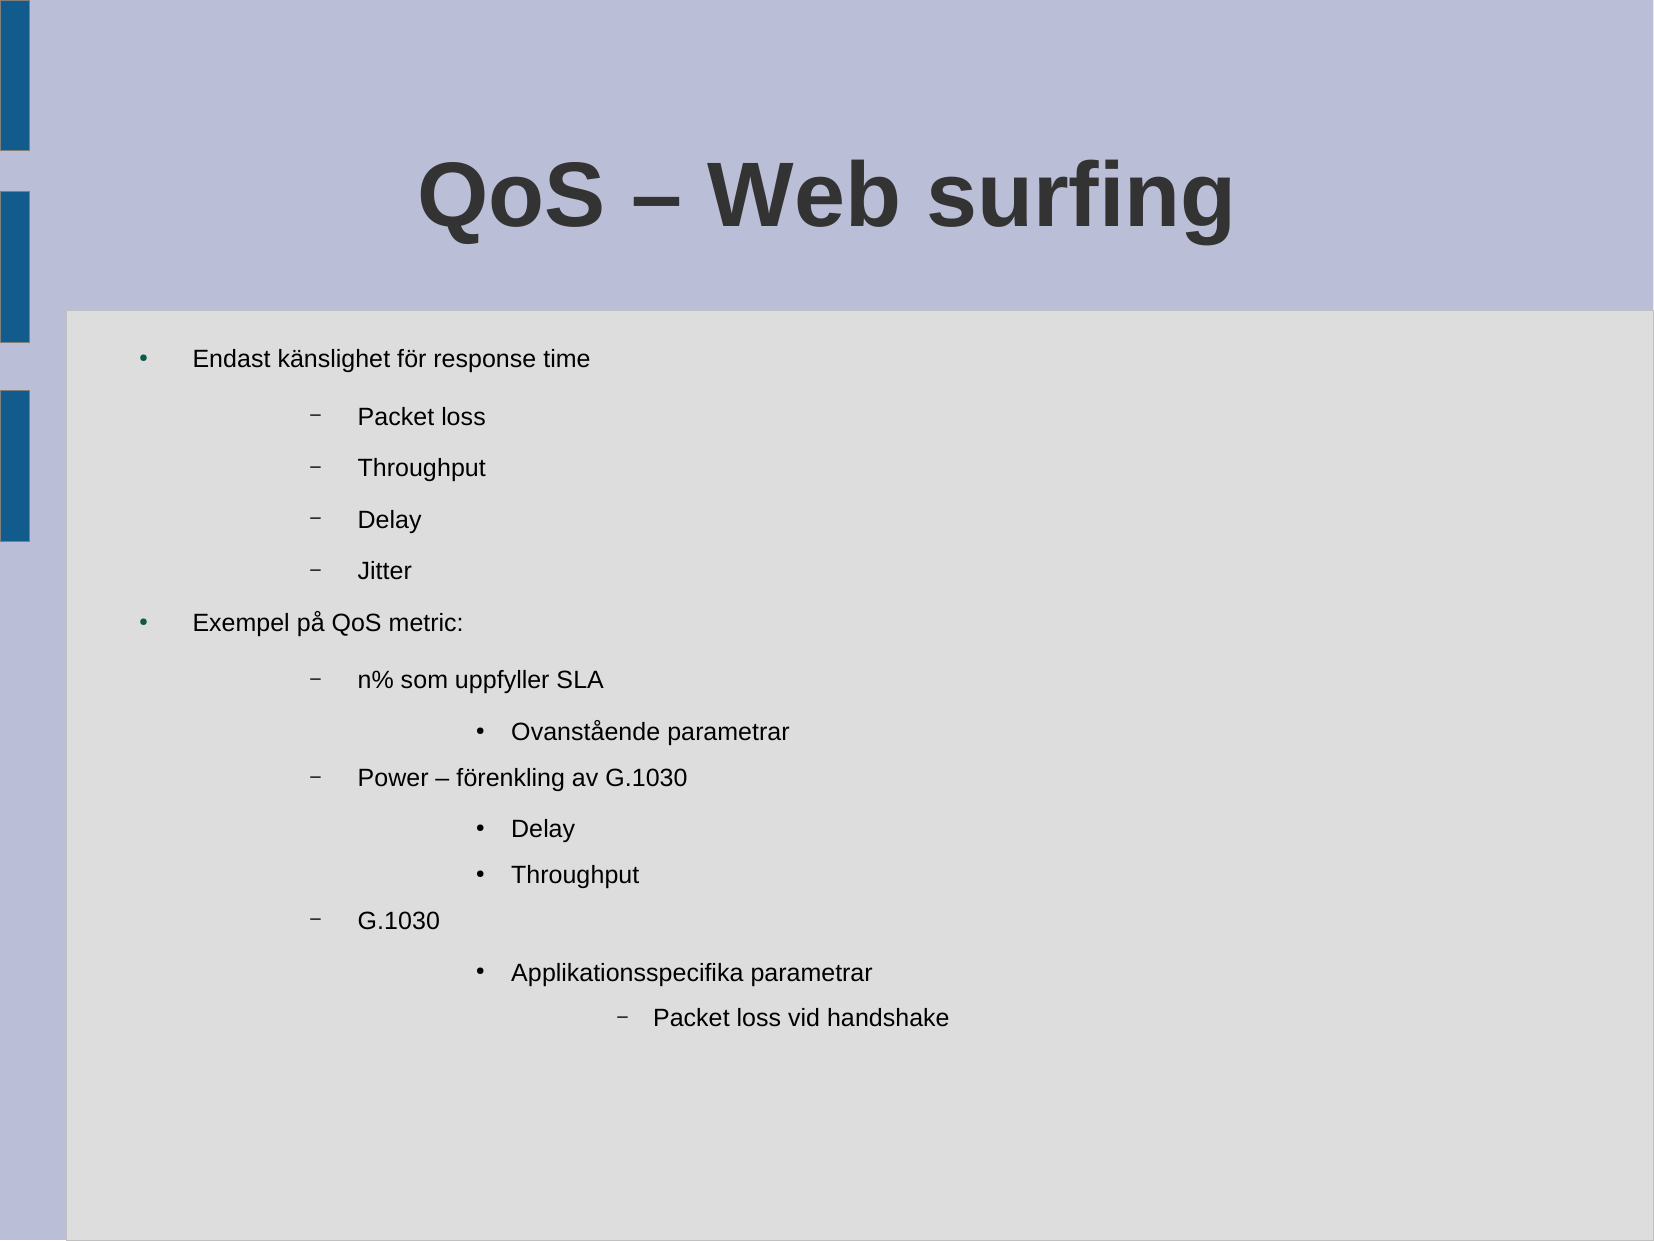

# QoS – Web surfing
Endast känslighet för response time
Packet loss
Throughput
Delay
Jitter
Exempel på QoS metric:
n% som uppfyller SLA
Ovanstående parametrar
Power – förenkling av G.1030
Delay
Throughput
G.1030
Applikationsspecifika parametrar
Packet loss vid handshake